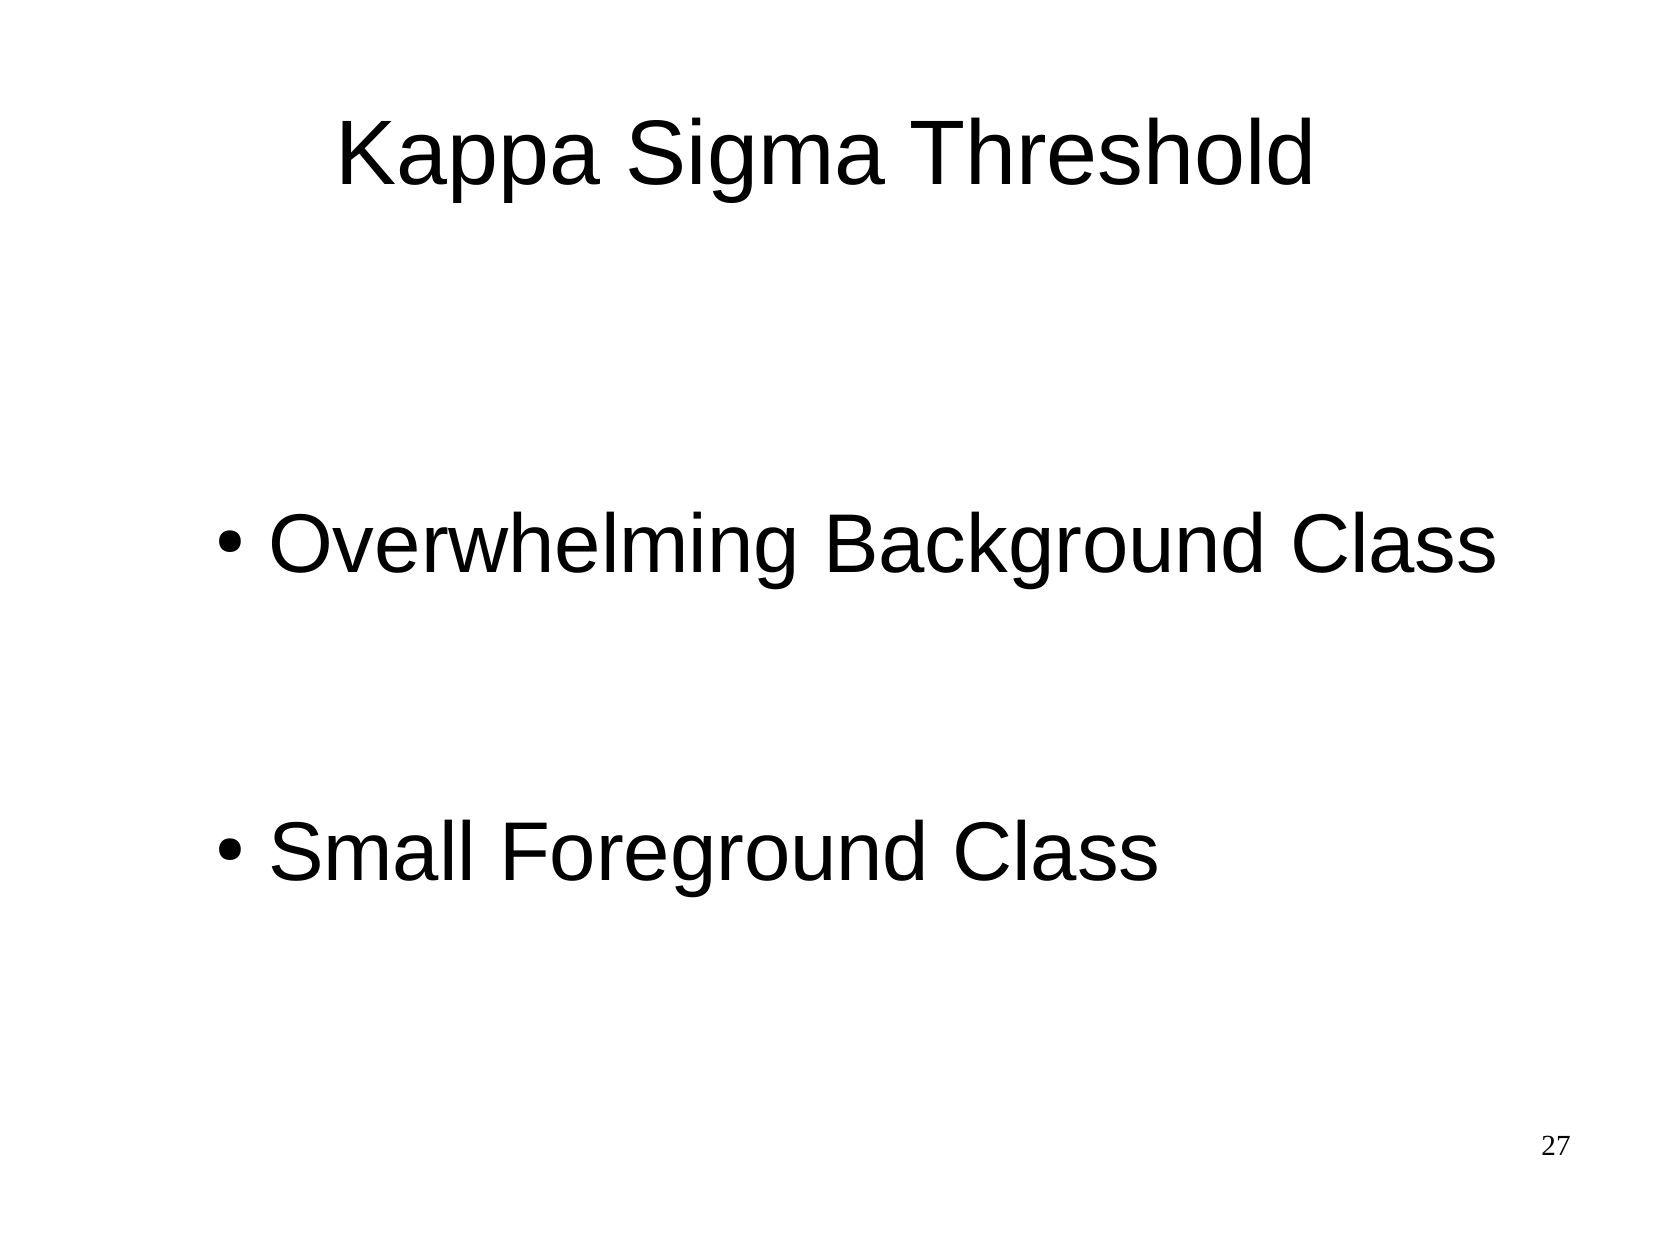

# Kappa Sigma Threshold
Overwhelming Background Class
Small Foreground Class
27